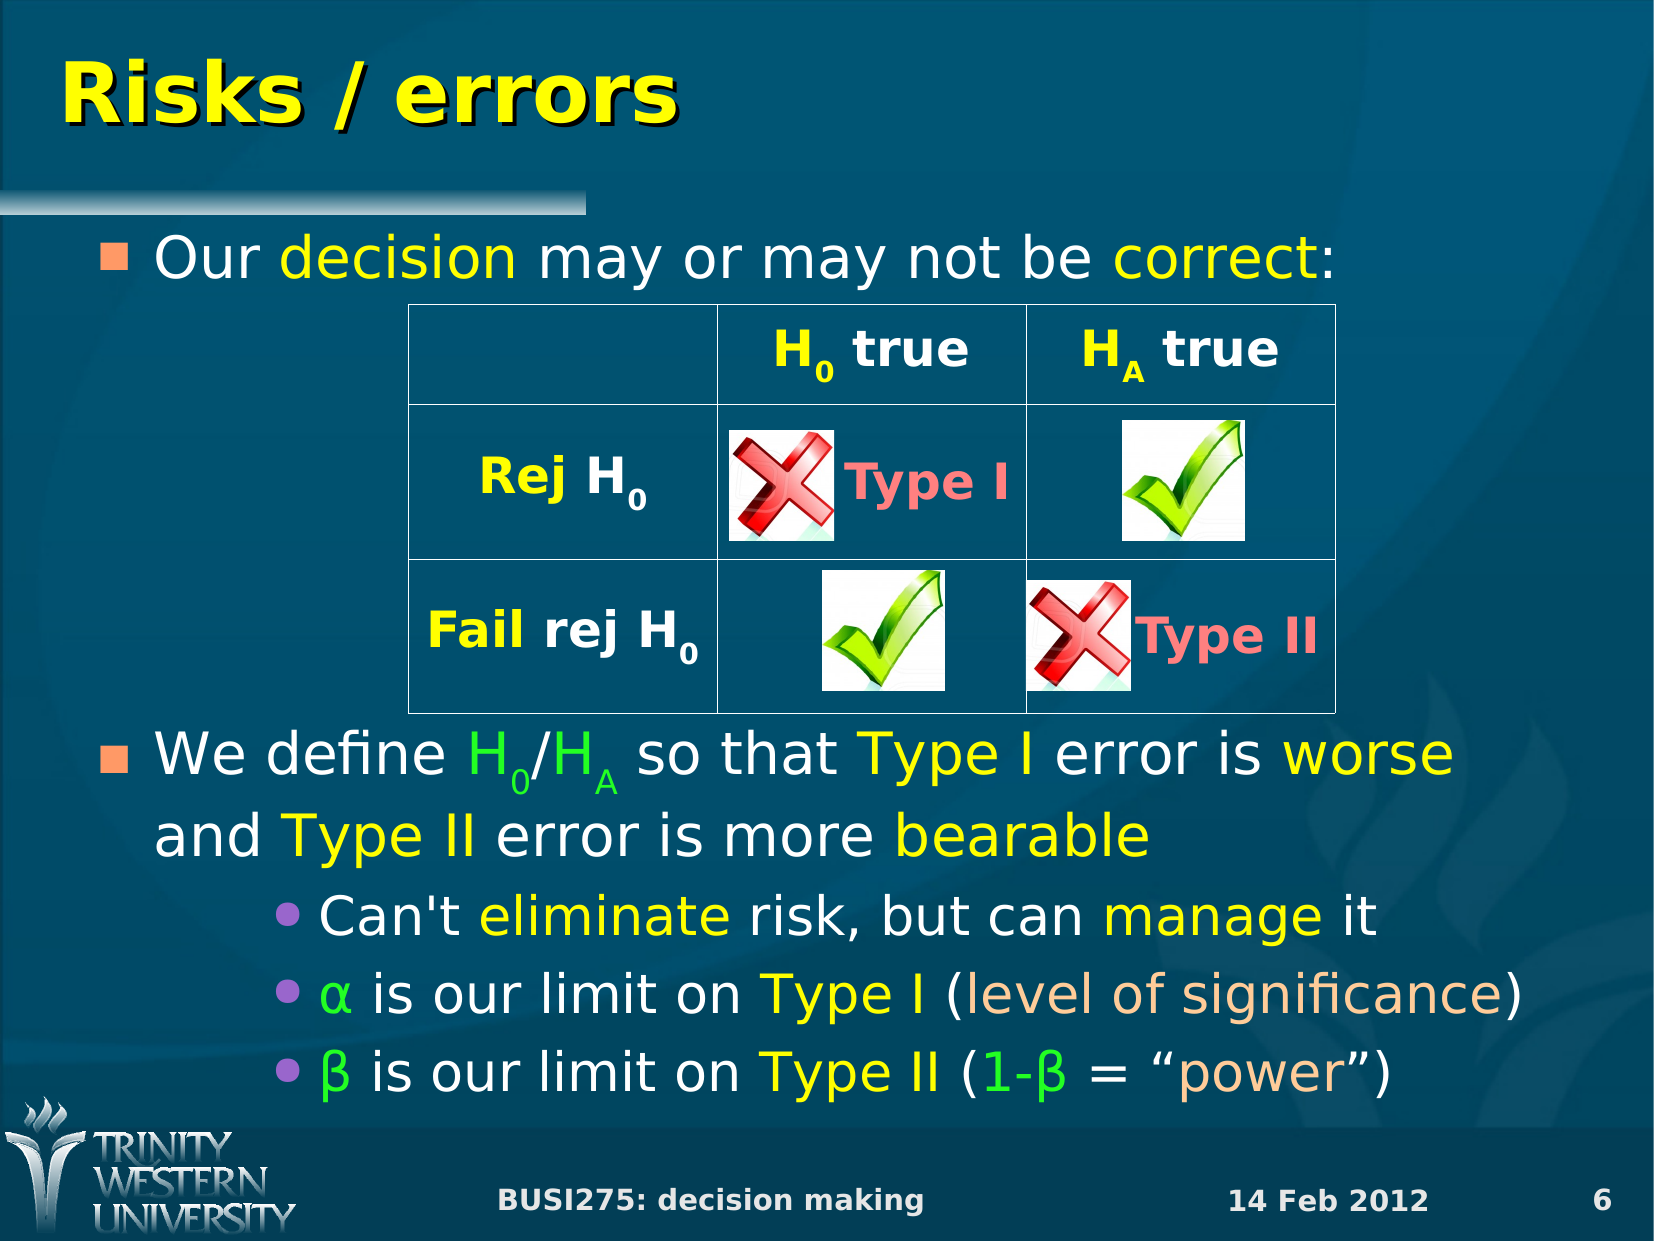

# Risks / errors
Our decision may or may not be correct:
We define H0/HA so that Type I error is worse and Type II error is more bearable
Can't eliminate risk, but can manage it
α is our limit on Type I (level of significance)
β is our limit on Type II (1-β = “power”)
| | H0 true | HA true |
| --- | --- | --- |
| Rej H0 | Type I | |
| Fail rej H0 | | Type II |
BUSI275: decision making
14 Feb 2012
6